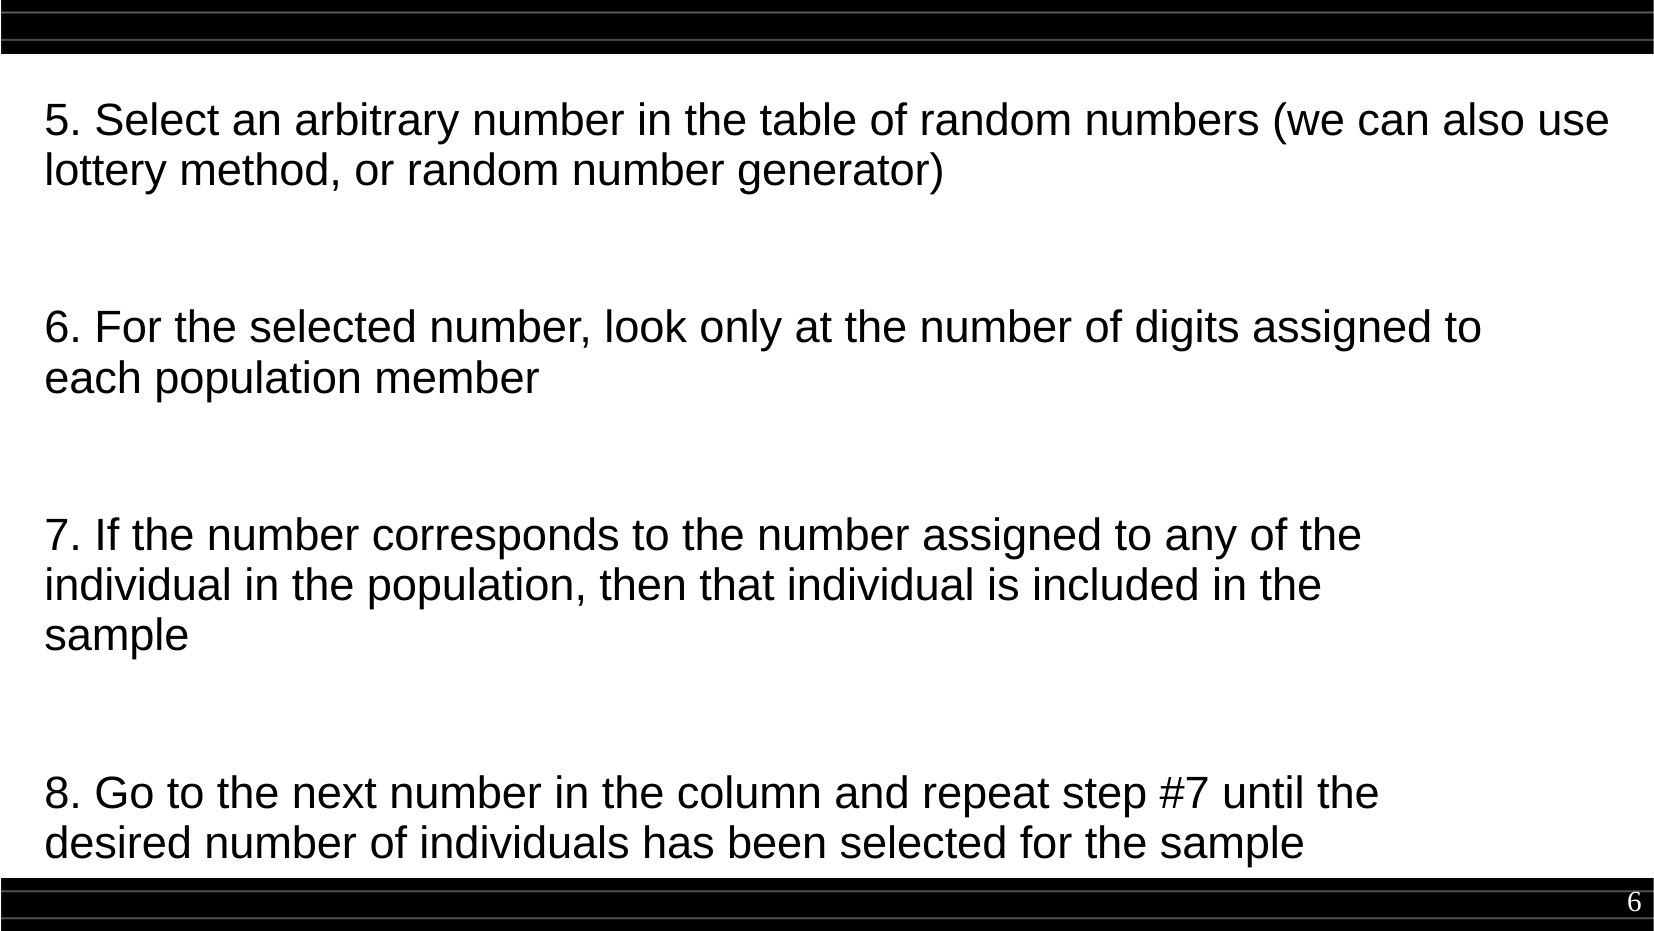

# 5. Select an arbitrary number in the table of random numbers (we can also use lottery method, or random number generator)
6. For the selected number, look only at the number of digits assigned to each population member
7. If the number corresponds to the number assigned to any of the individual in the population, then that individual is included in the sample
8. Go to the next number in the column and repeat step #7 until the desired number of individuals has been selected for the sample